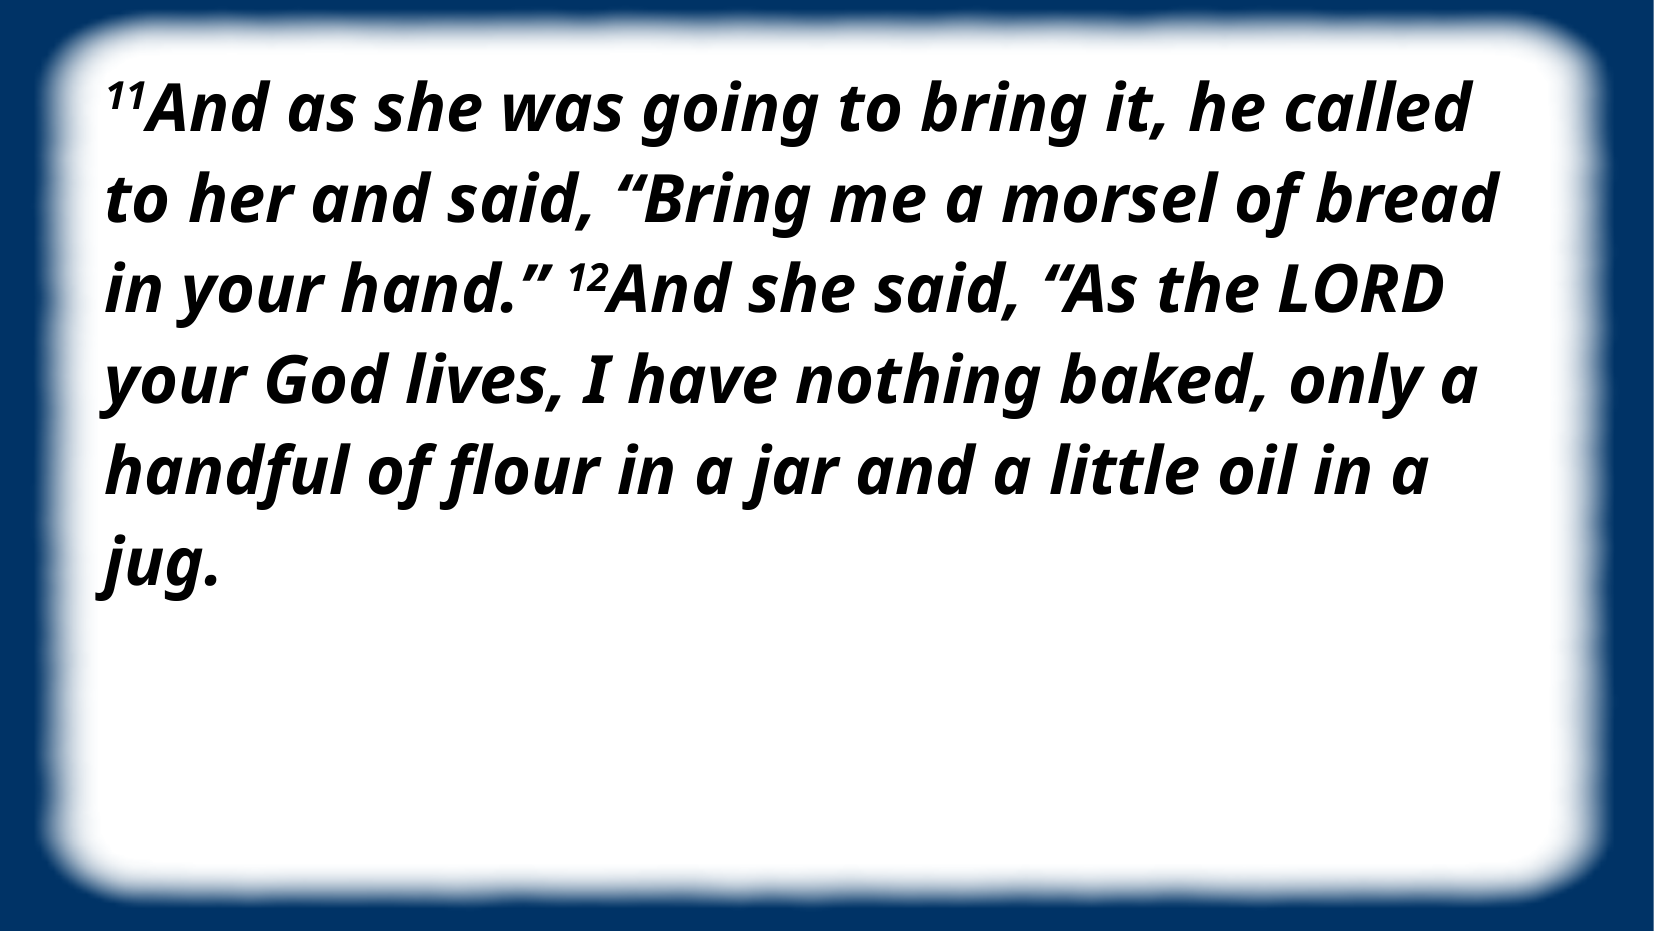

11And as she was going to bring it, he called to her and said, “Bring me a morsel of bread in your hand.” 12And she said, “As the LORD your God lives, I have nothing baked, only a handful of flour in a jar and a little oil in a jug.